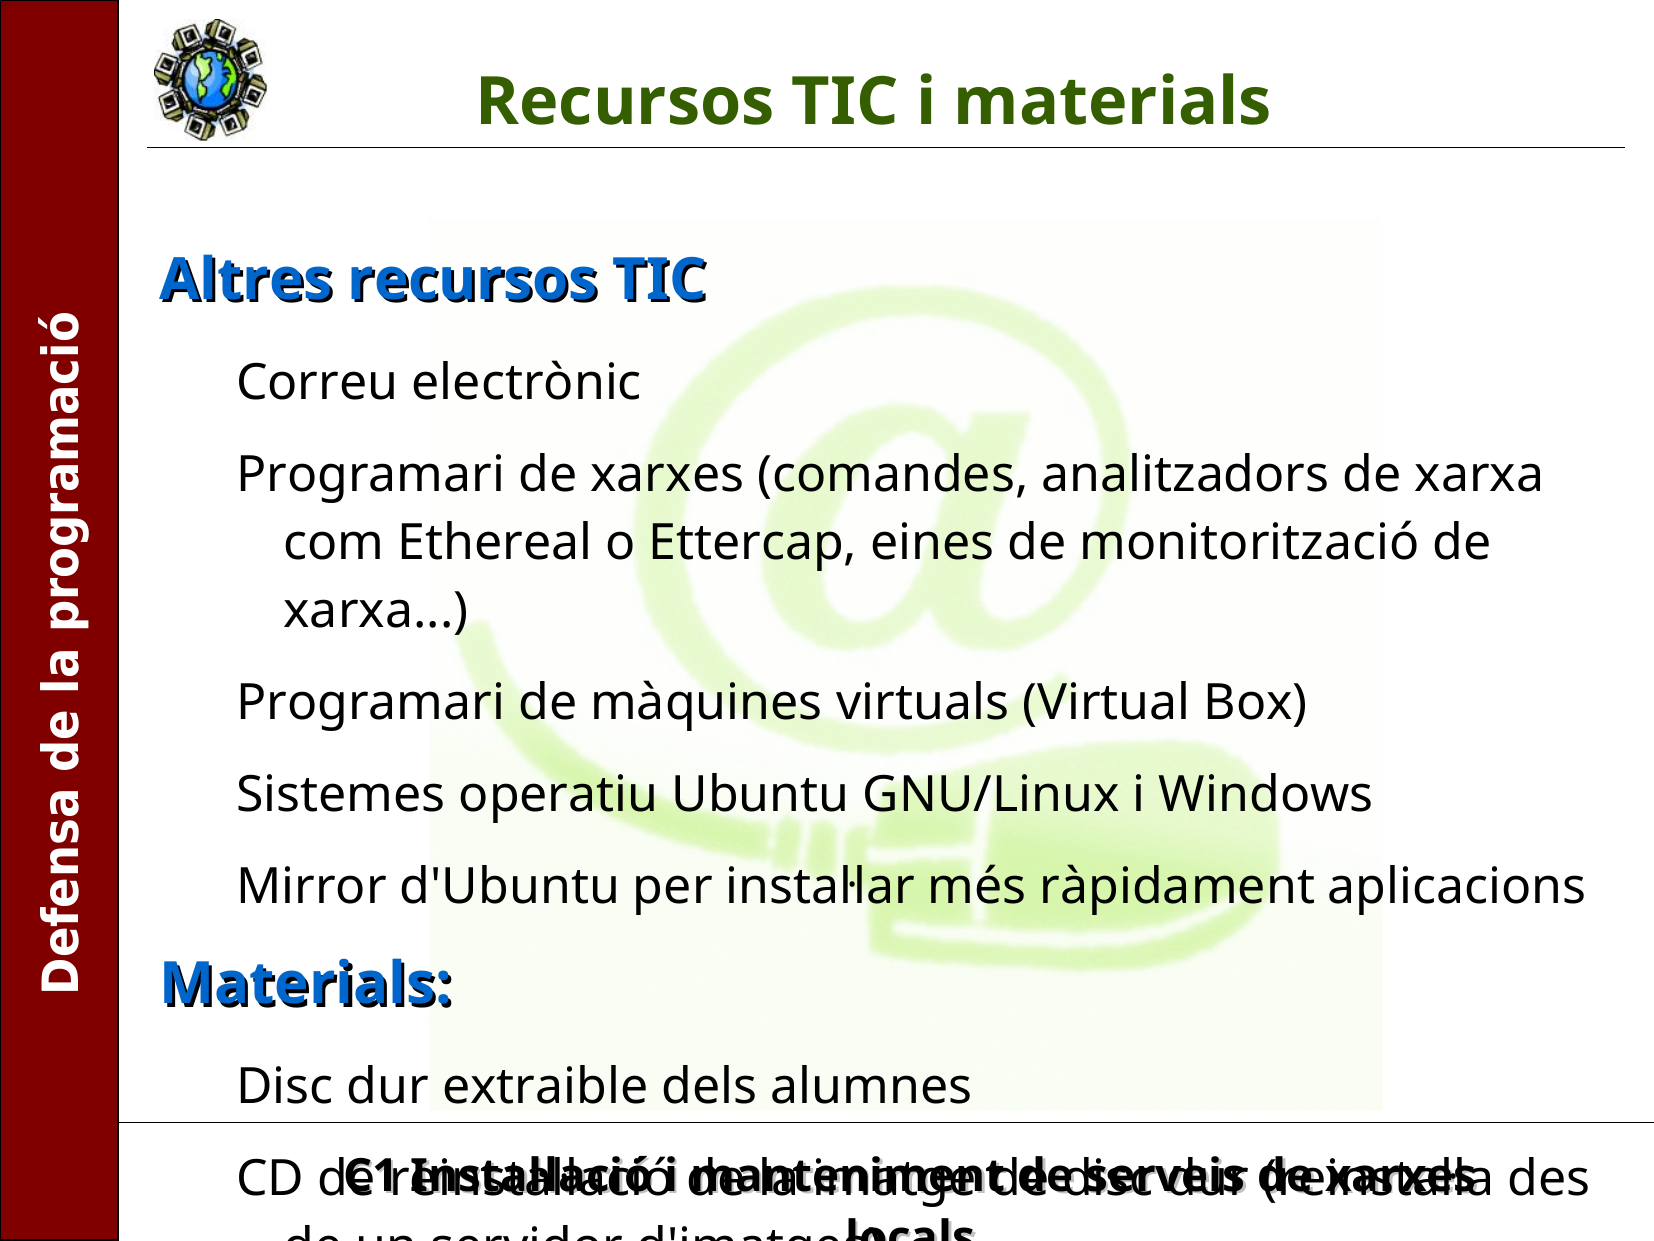

# Recursos TIC i materials
Altres recursos TIC
Correu electrònic
Programari de xarxes (comandes, analitzadors de xarxa com Ethereal o Ettercap, eines de monitorització de xarxa...)
Programari de màquines virtuals (Virtual Box)
Sistemes operatiu Ubuntu GNU/Linux i Windows
Mirror d'Ubuntu per instal·lar més ràpidament aplicacions
Materials:
Disc dur extraible dels alumnes
CD de reinstal·lació de la imatge de disc dur (reinstal·la des de un servidor d'imatges)
Aula d'informàtica, videoprojector, Pissarra